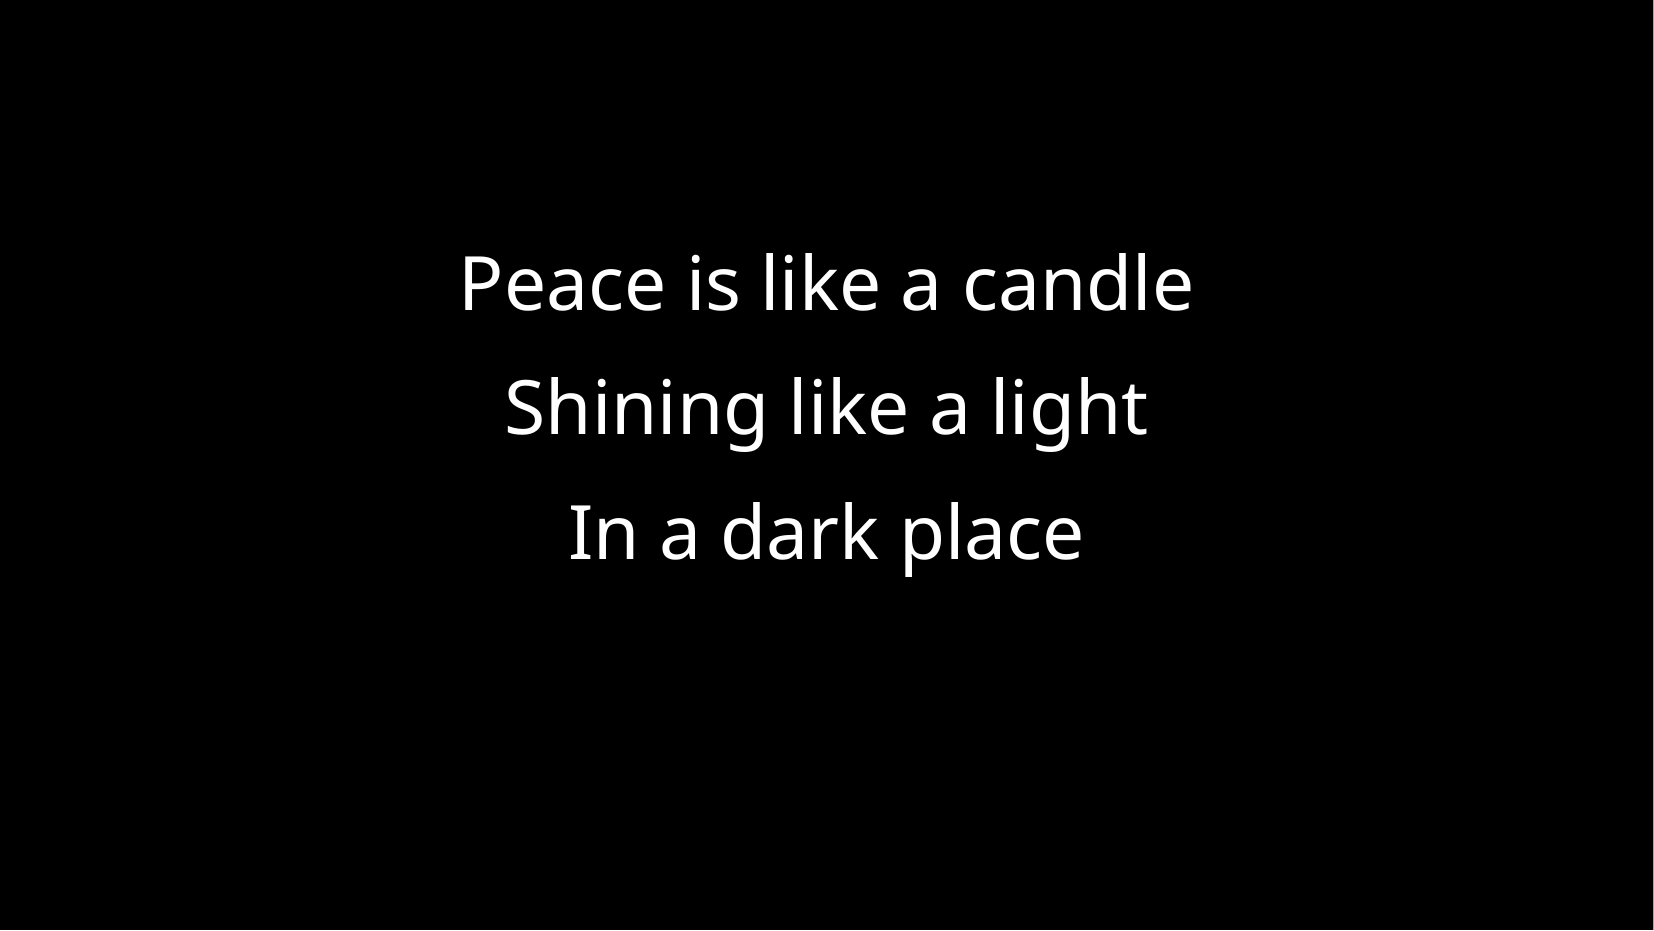

#
Peace is like a candle
Shining like a light
In a dark place